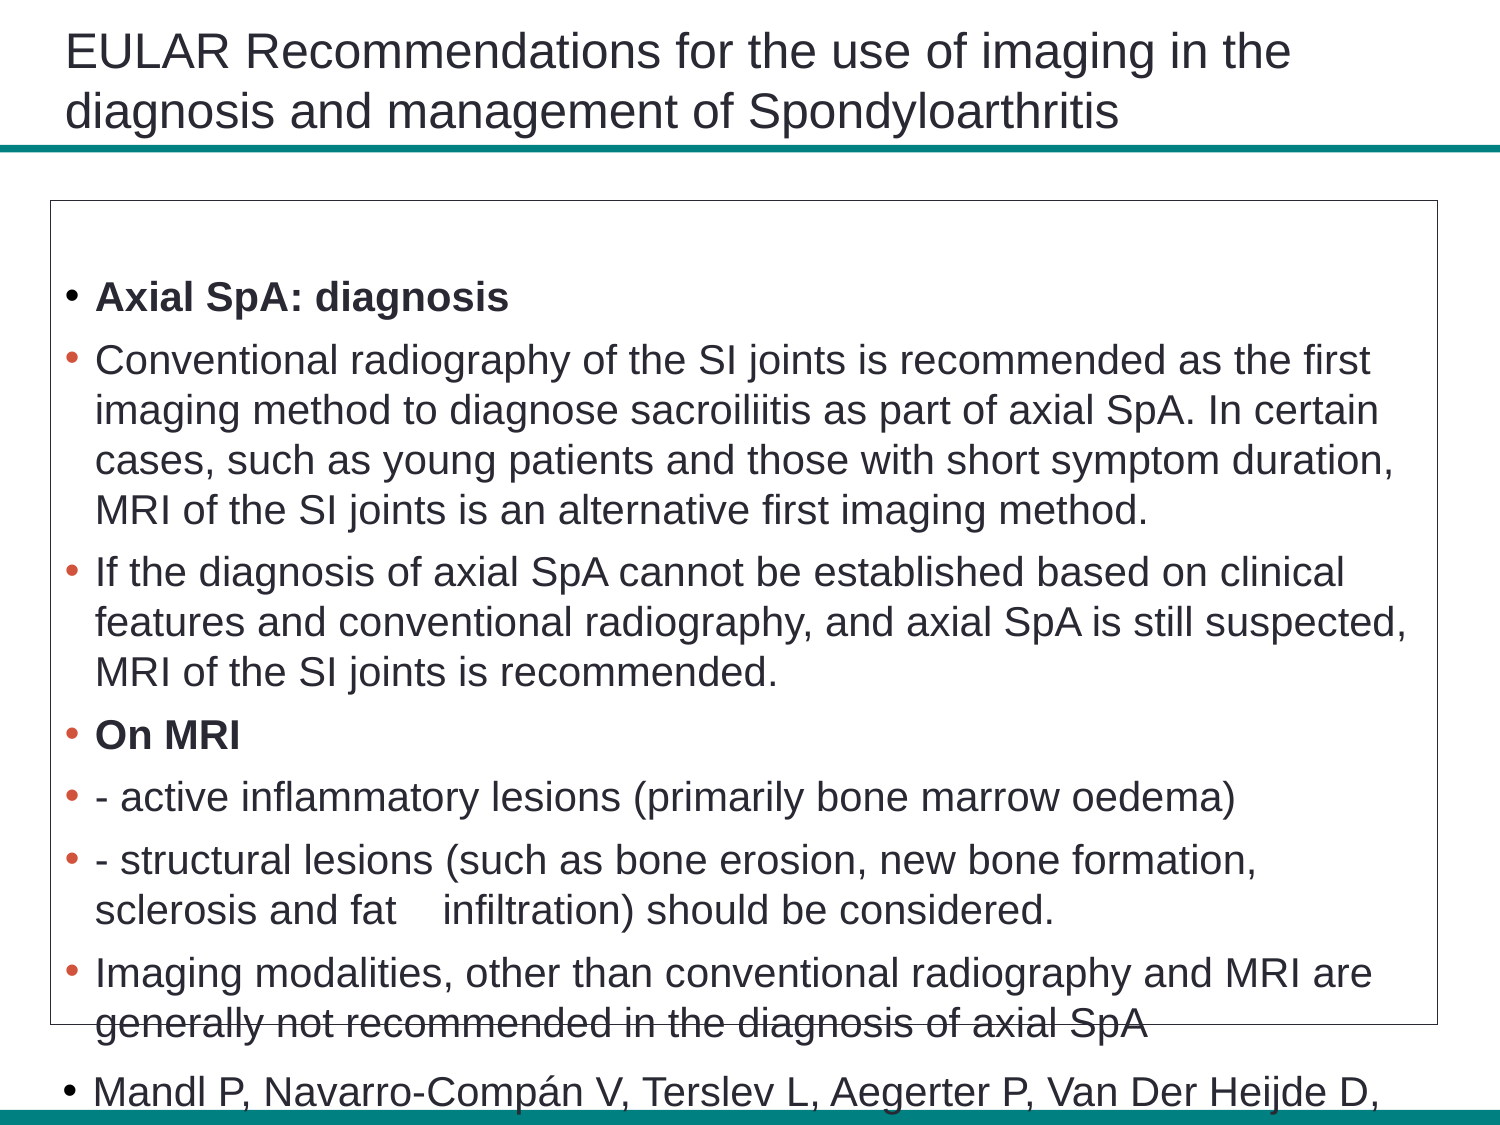

EULAR Recommendations for the use of imaging in the diagnosis and management of Spondyloarthritis
Axial SpA: diagnosis
Conventional radiography of the SI joints is recommended as the first imaging method to diagnose sacroiliitis as part of axial SpA. In certain cases, such as young patients and those with short symptom duration, MRI of the SI joints is an alternative first imaging method.
If the diagnosis of axial SpA cannot be established based on clinical features and conventional radiography, and axial SpA is still suspected, MRI of the SI joints is recommended.
On MRI
- active inflammatory lesions (primarily bone marrow oedema)
- structural lesions (such as bone erosion, new bone formation, sclerosis and fat infiltration) should be considered.
Imaging modalities, other than conventional radiography and MRI are generally not recommended in the diagnosis of axial SpA
# Mandl P, Navarro-Compán V, Terslev L, Aegerter P, Van Der Heijde D, D'agostino MA, Baraliakos X, Pedersen SJ, Jurik AG, Naredo E, Schueller-Weidekamm C. EULAR recommendations for the use of imaging in the diagnosis and management of spondyloarthritis in clinical practice. Annals of the rheumatic diseases. 2015 Jul 1;74(7):1327-39.